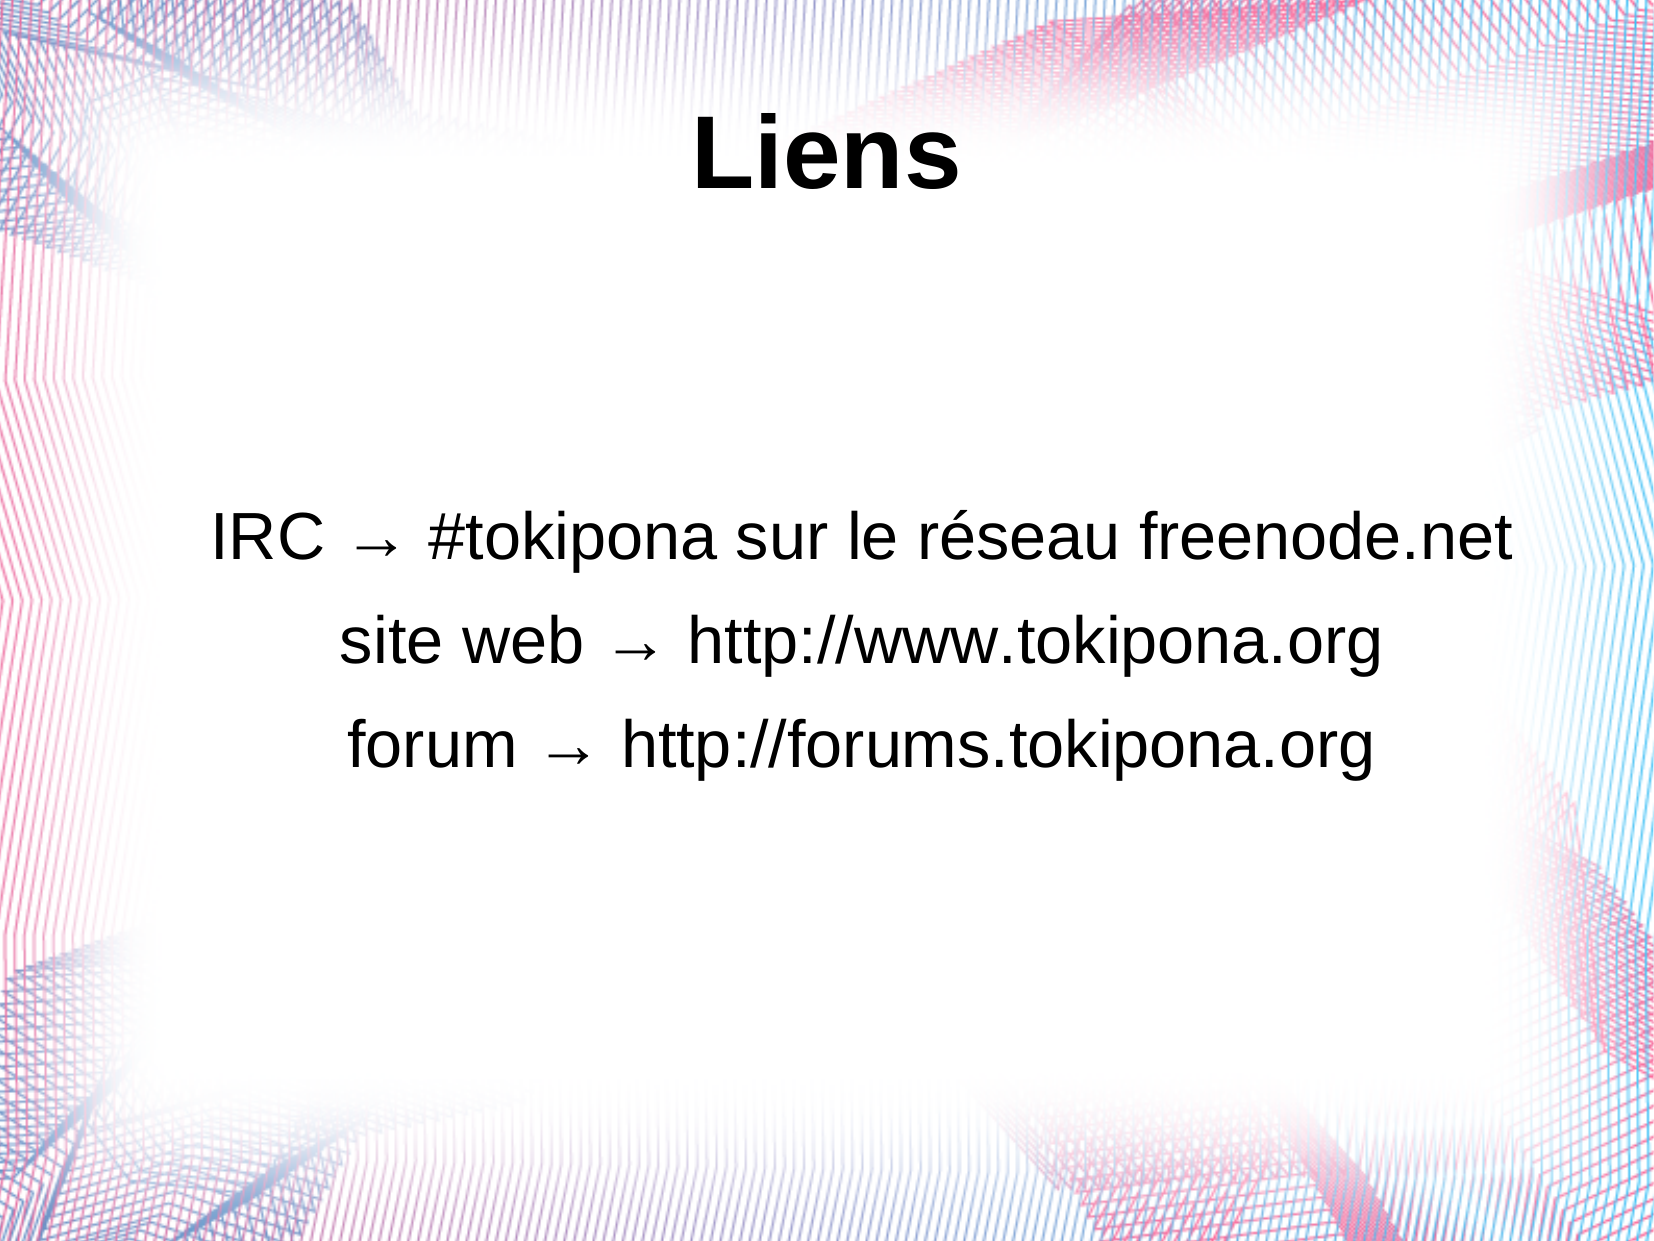

# Liens
IRC → #tokipona sur le réseau freenode.net
site web → http://www.tokipona.org
forum → http://forums.tokipona.org